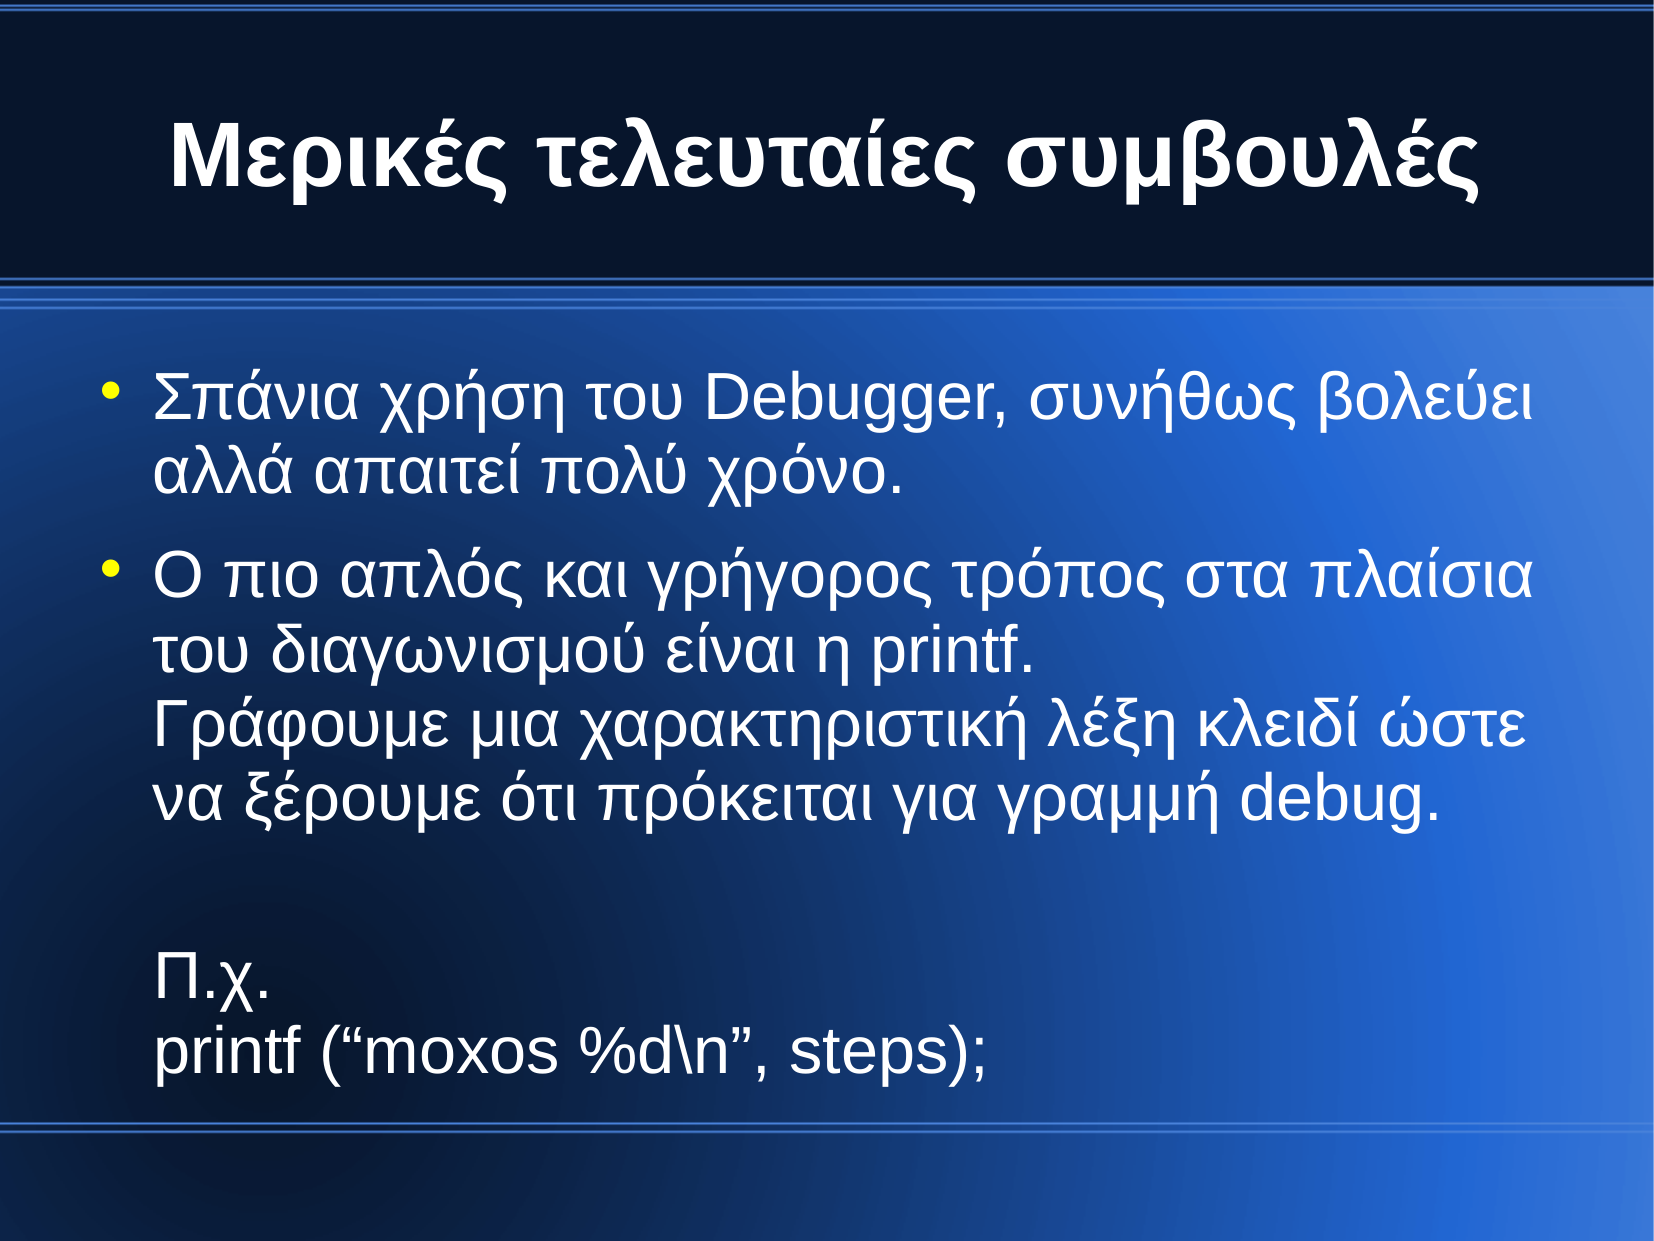

# Μερικές τελευταίες συμβουλές
Σπάνια χρήση του Debugger, συνήθως βολεύει αλλά απαιτεί πολύ χρόνο.
Ο πιο απλός και γρήγορος τρόπος στα πλαίσια του διαγωνισμού είναι η printf.
Γράφουμε μια χαρακτηριστική λέξη κλειδί ώστε να ξέρουμε ότι πρόκειται για γραμμή debug.
Π.χ.
printf (“moxos %d\n”, steps);